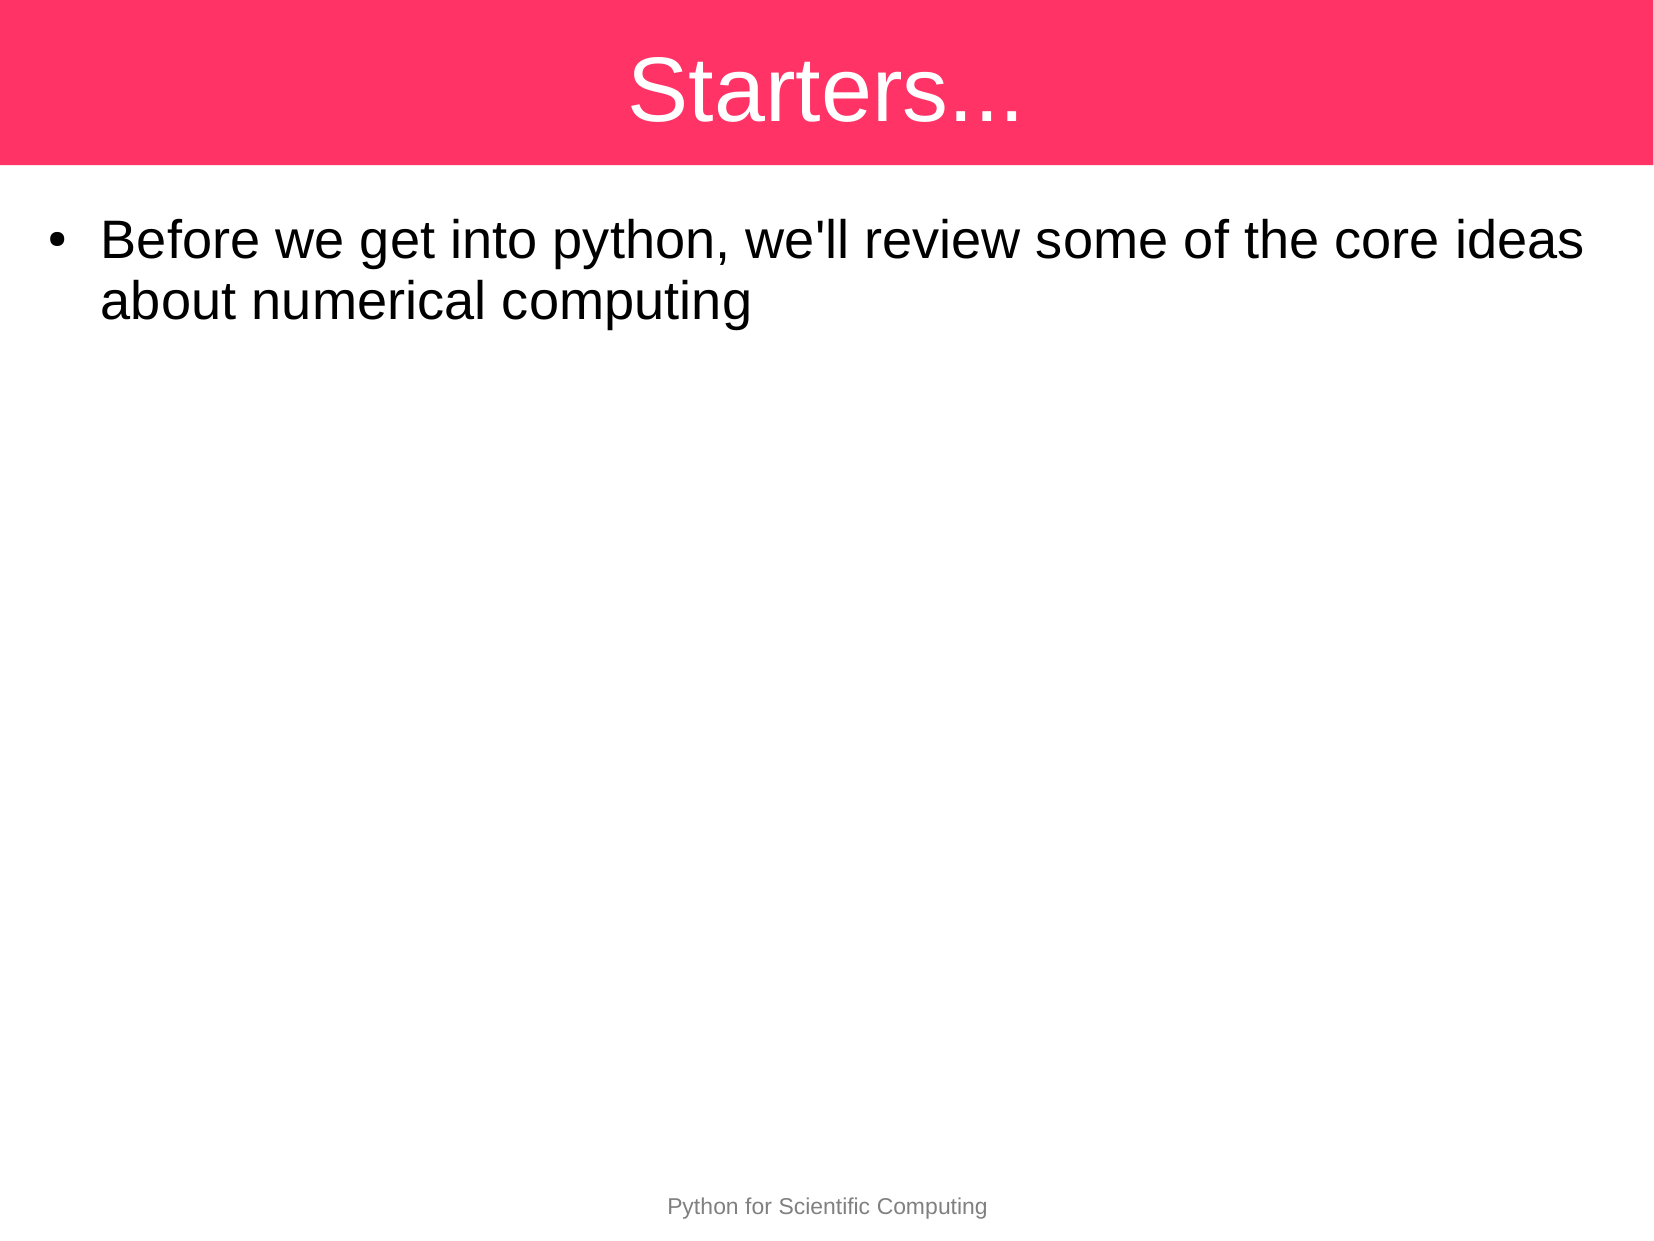

# Starters...
Before we get into python, we'll review some of the core ideas about numerical computing